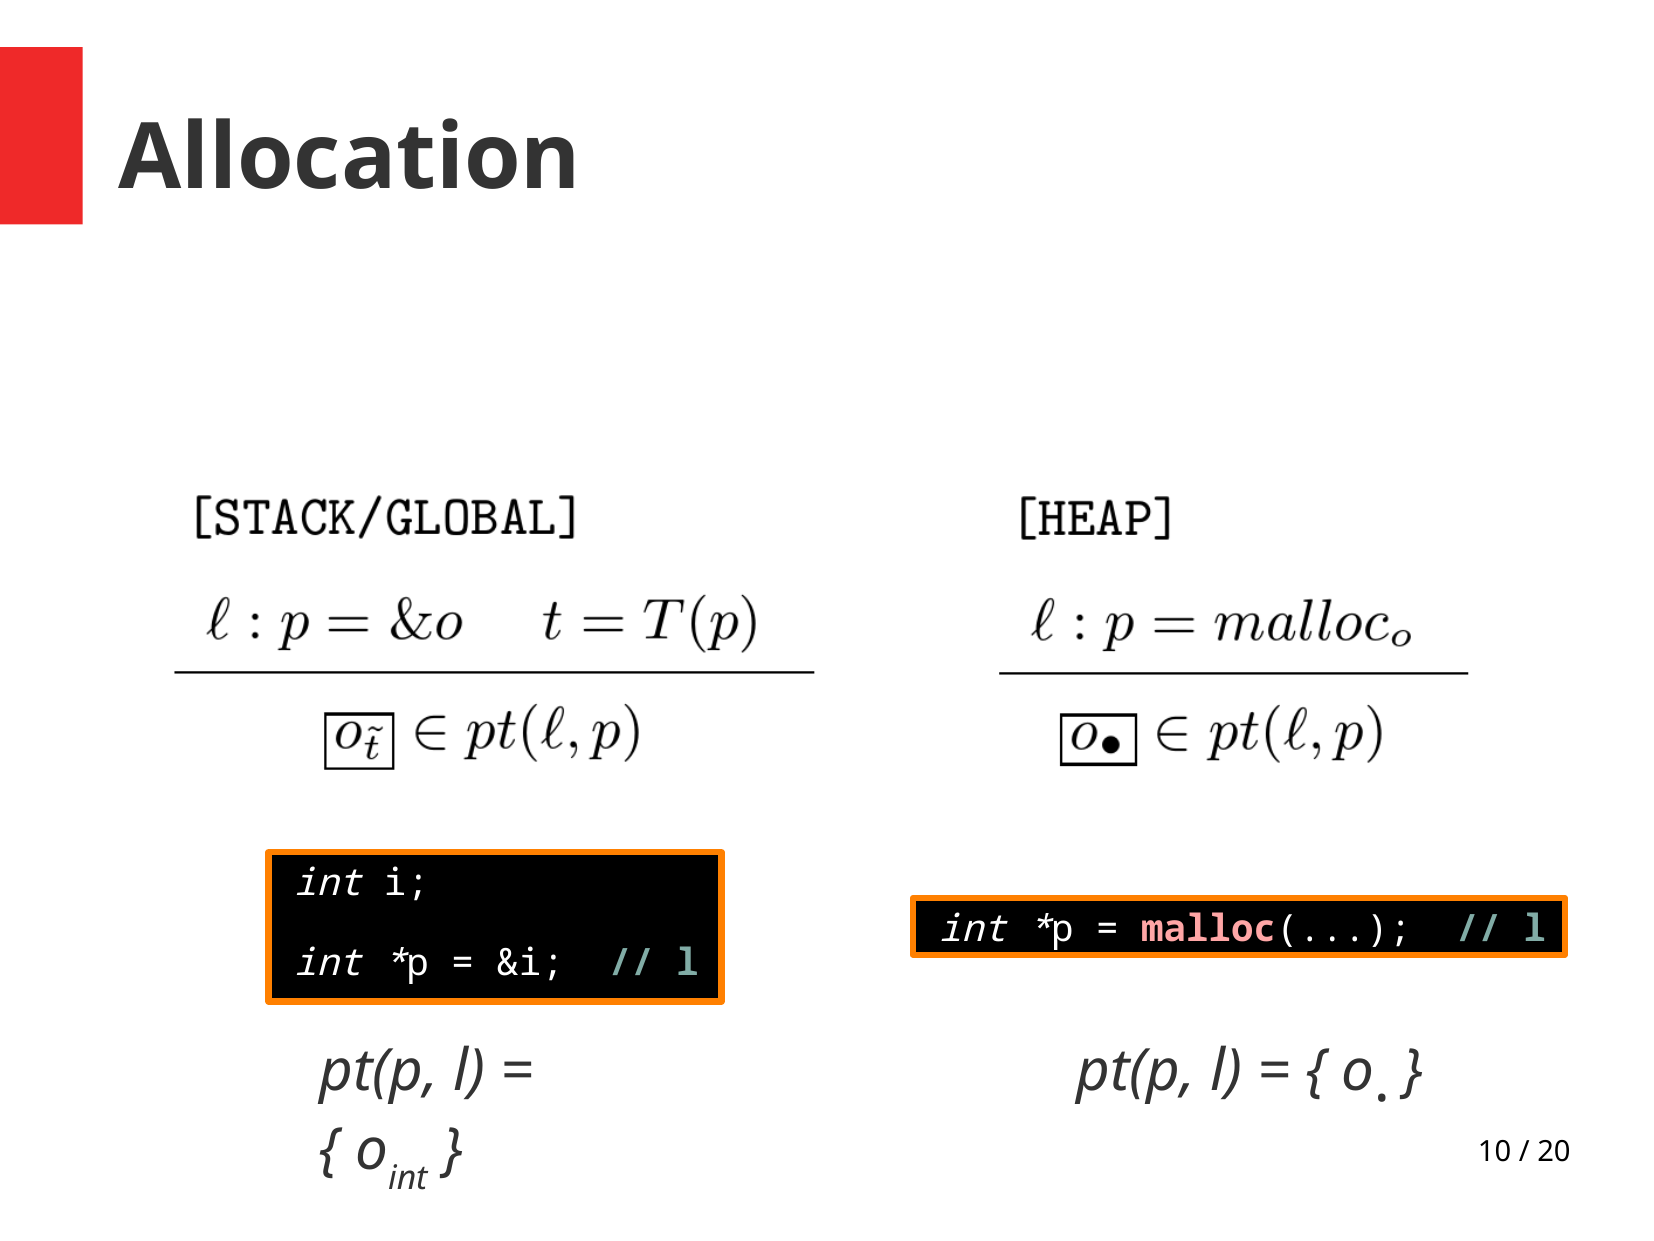

# Allocation
 int i;
 int *p = &i; // l
 int *p = malloc(...); // l
pt(p, l) = { oint }
pt(p, l) = { o• }
10